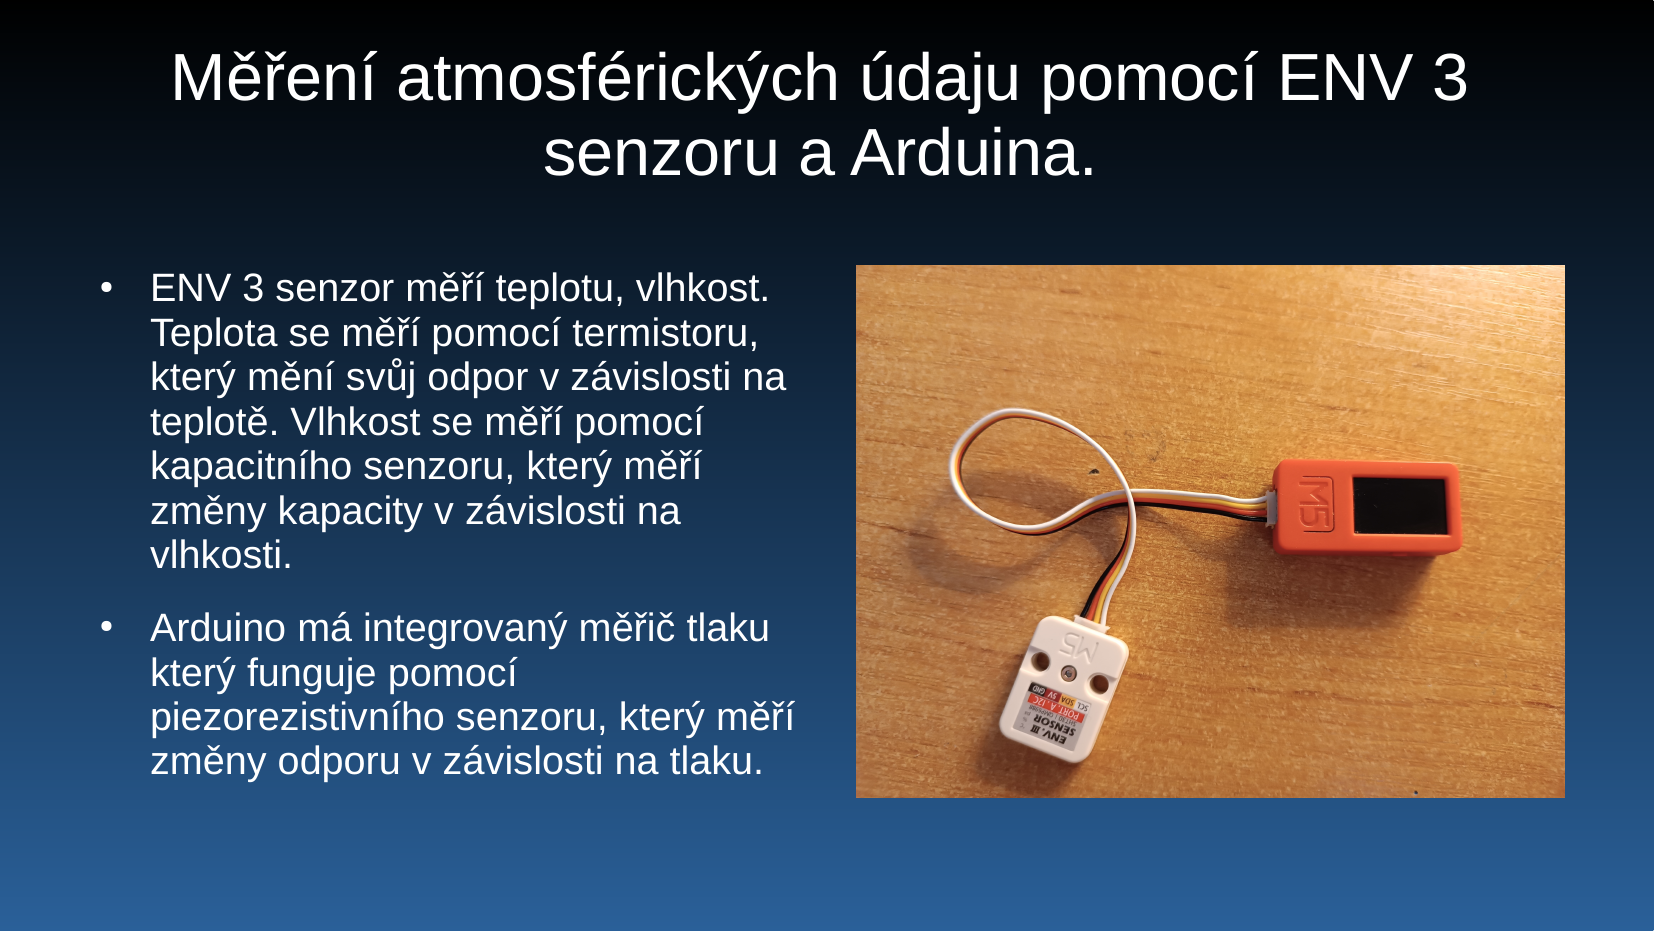

# Měření atmosférických údaju pomocí ENV 3 senzoru a Arduina.
ENV 3 senzor měří teplotu, vlhkost. Teplota se měří pomocí termistoru, který mění svůj odpor v závislosti na teplotě. Vlhkost se měří pomocí kapacitního senzoru, který měří změny kapacity v závislosti na vlhkosti.
Arduino má integrovaný měřič tlaku který funguje pomocí piezorezistivního senzoru, který měří změny odporu v závislosti na tlaku.